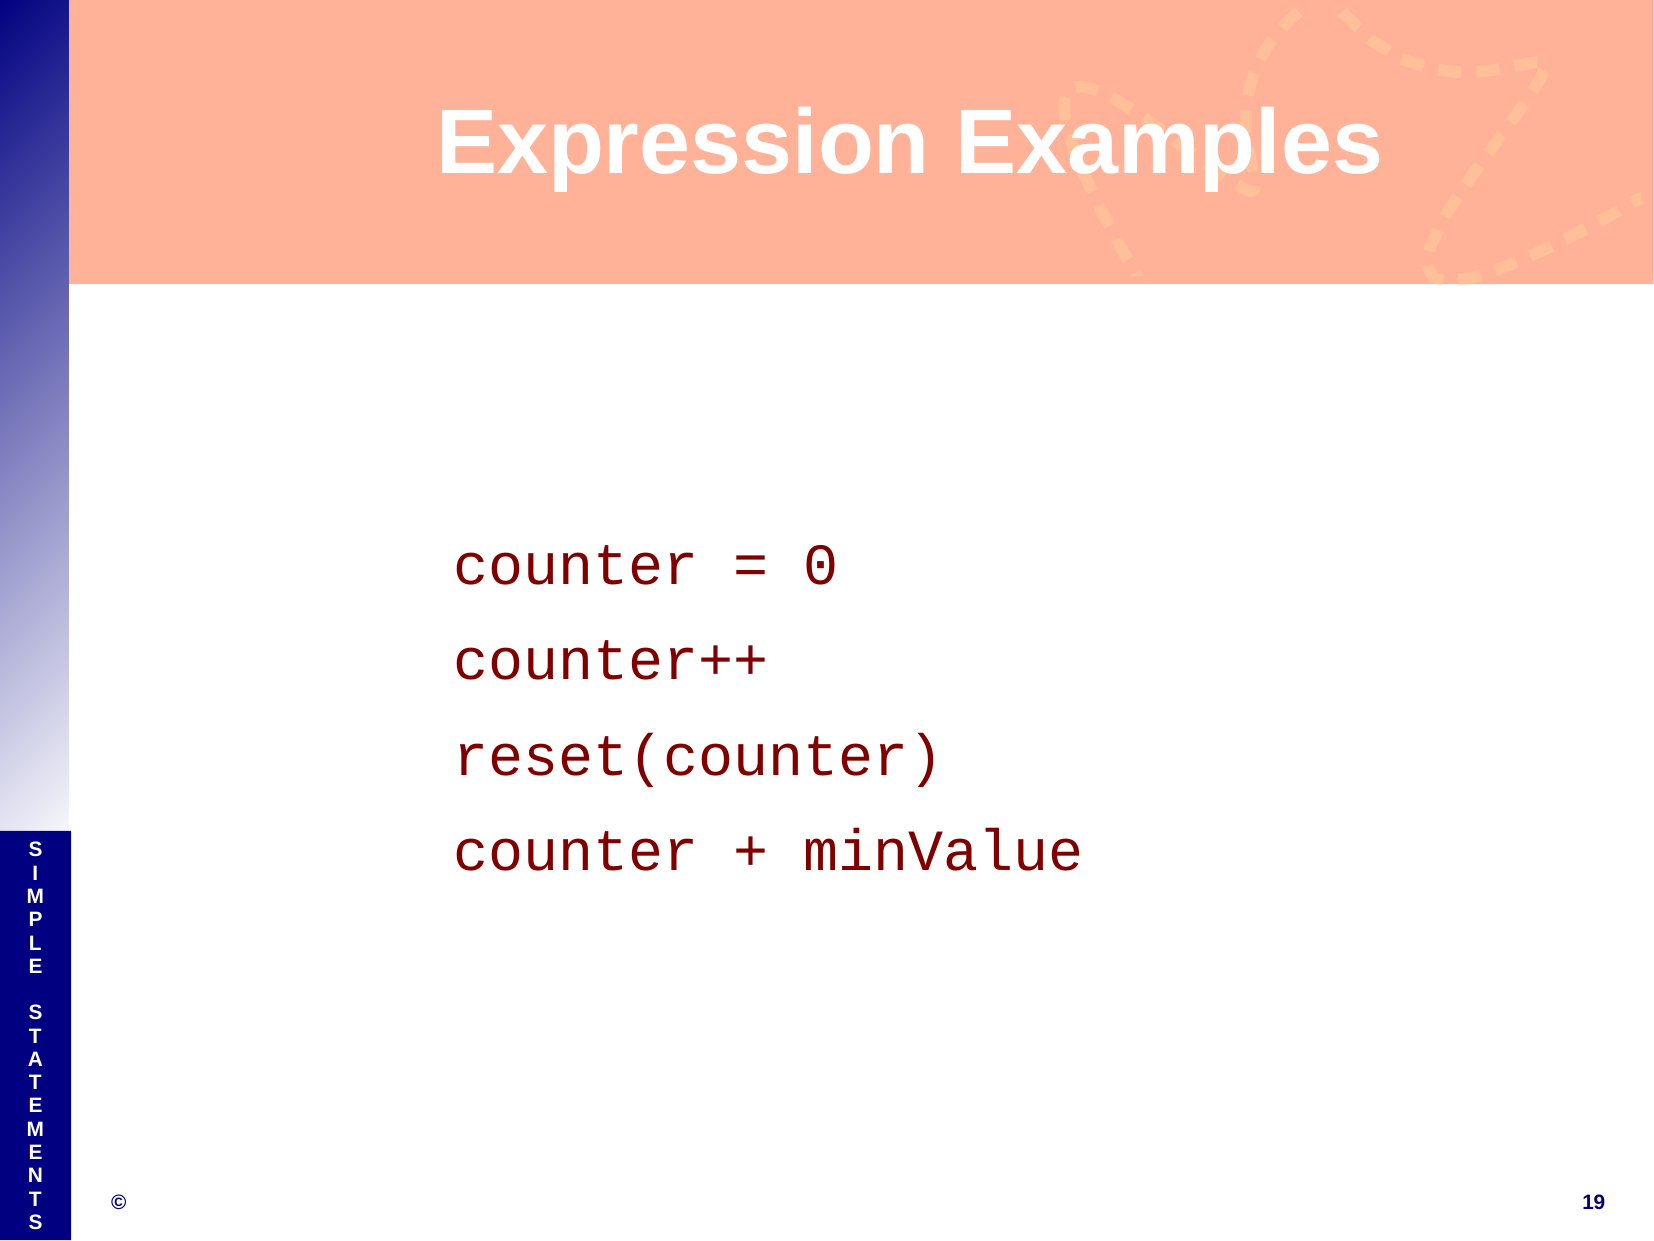

# Expression Examples
counter = 0
counter++
reset(counter)
counter + minValue
S
I
M
P
L
E
S
T
A
T
E
M
E
N
T
S